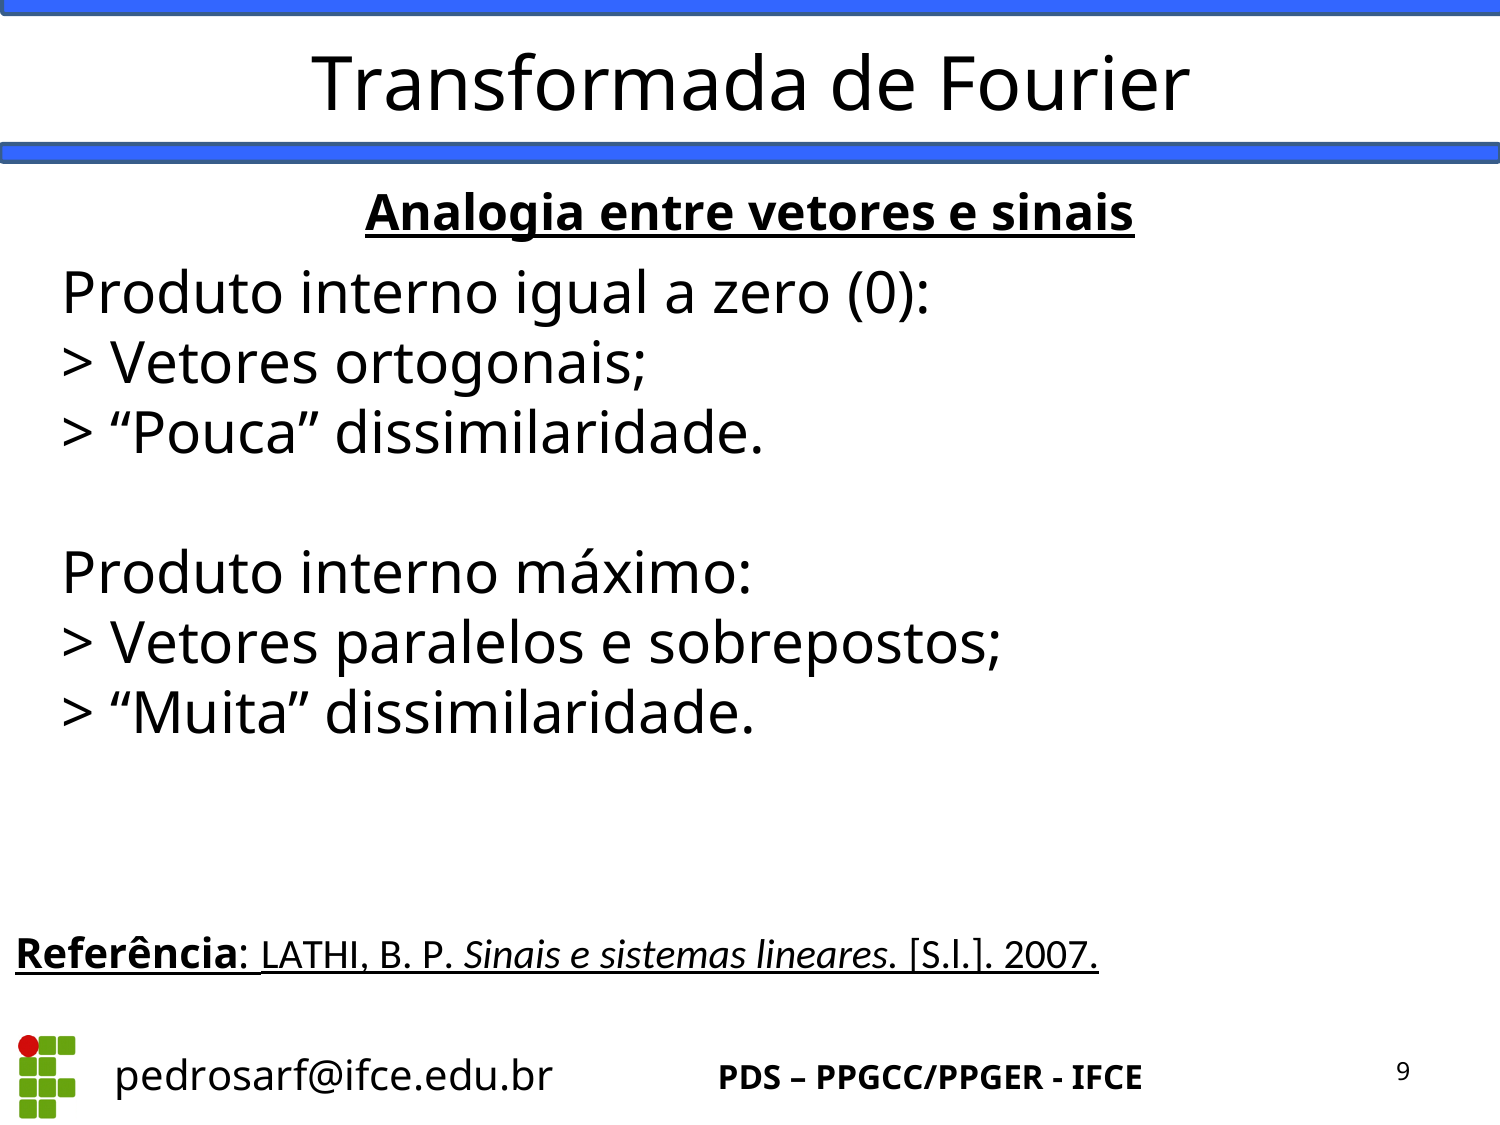

Transformada de Fourier
Analogia entre vetores e sinais
Referência: LATHI, B. P. Sinais e sistemas lineares. [S.l.]. 2007.
Produto interno igual a zero (0):
> Vetores ortogonais;
> “Pouca” dissimilaridade.
Produto interno máximo:
> Vetores paralelos e sobrepostos;
> “Muita” dissimilaridade.